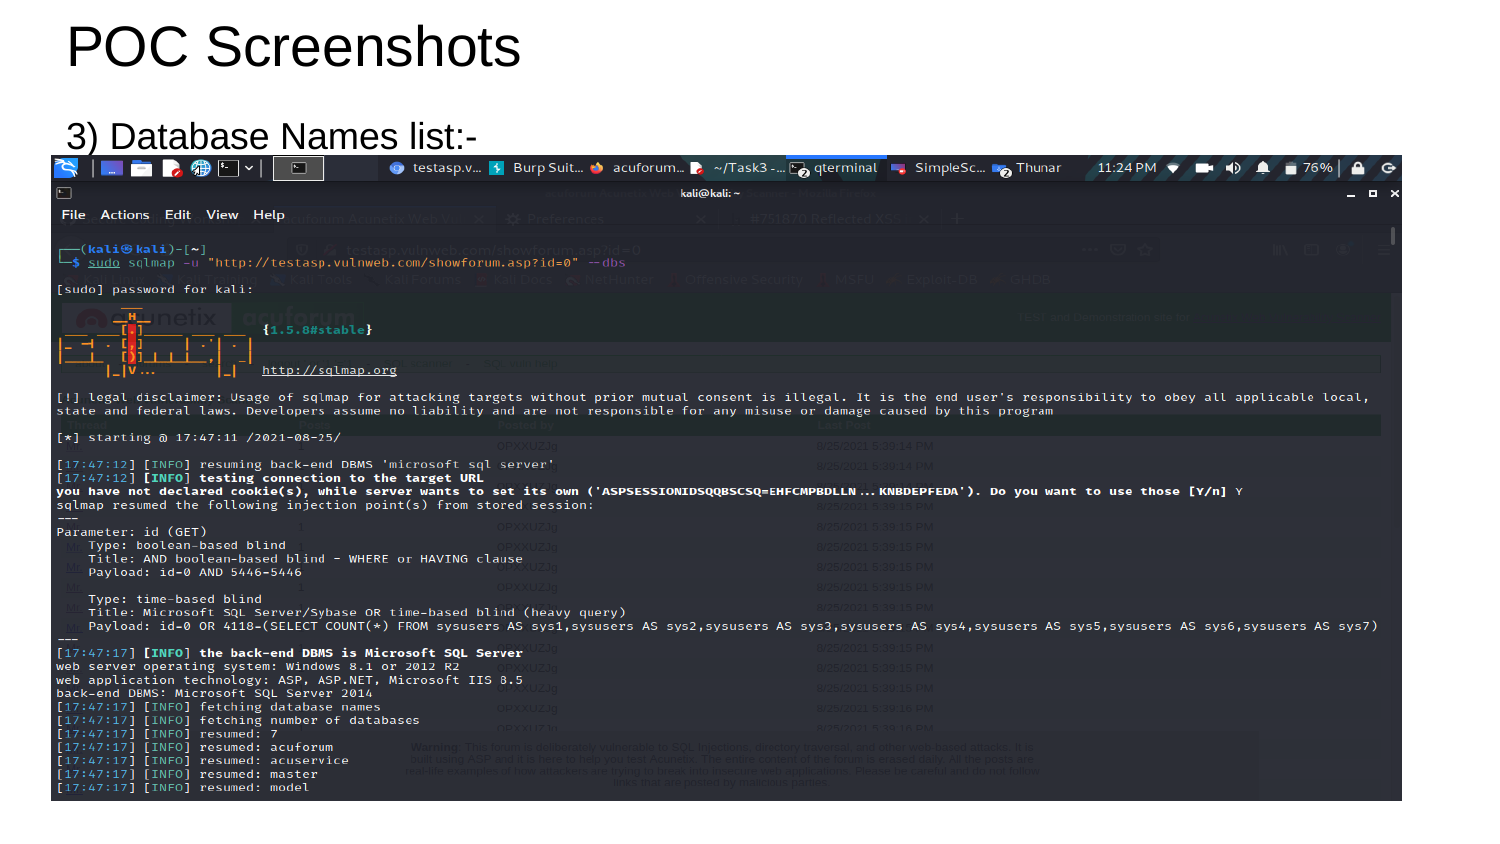

# POC Screenshots
3) Database Names list:-